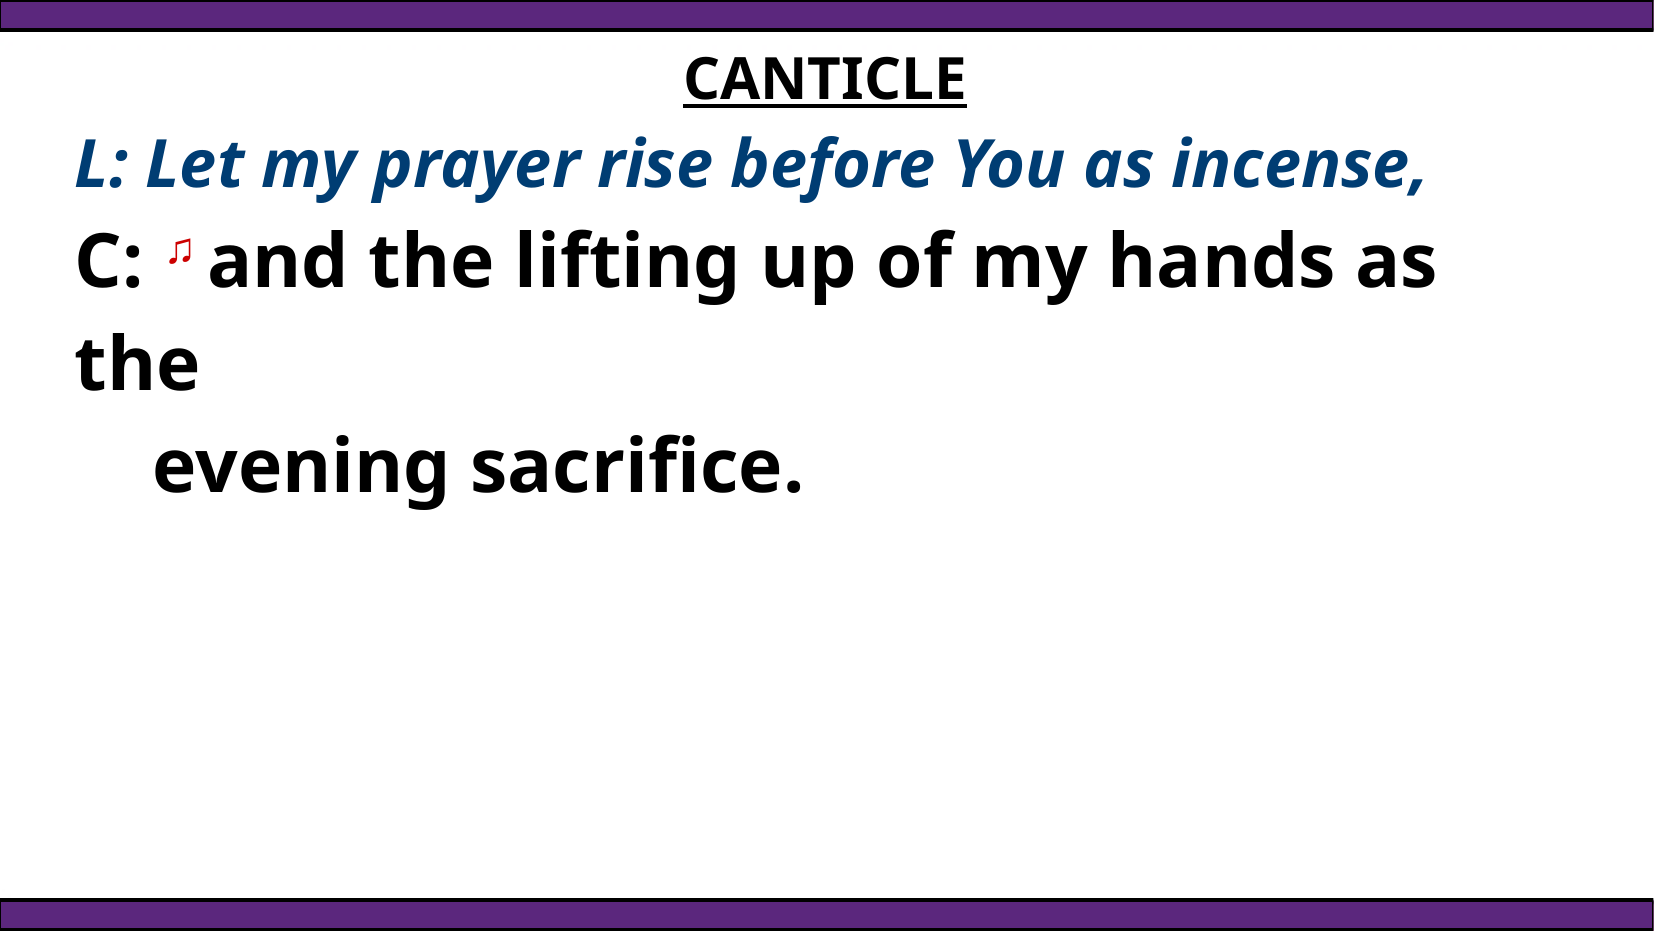

CANTICLE
L: Let my prayer rise before You as incense,
C: ♫ and the lifting up of my hands as the
 evening sacrifice.